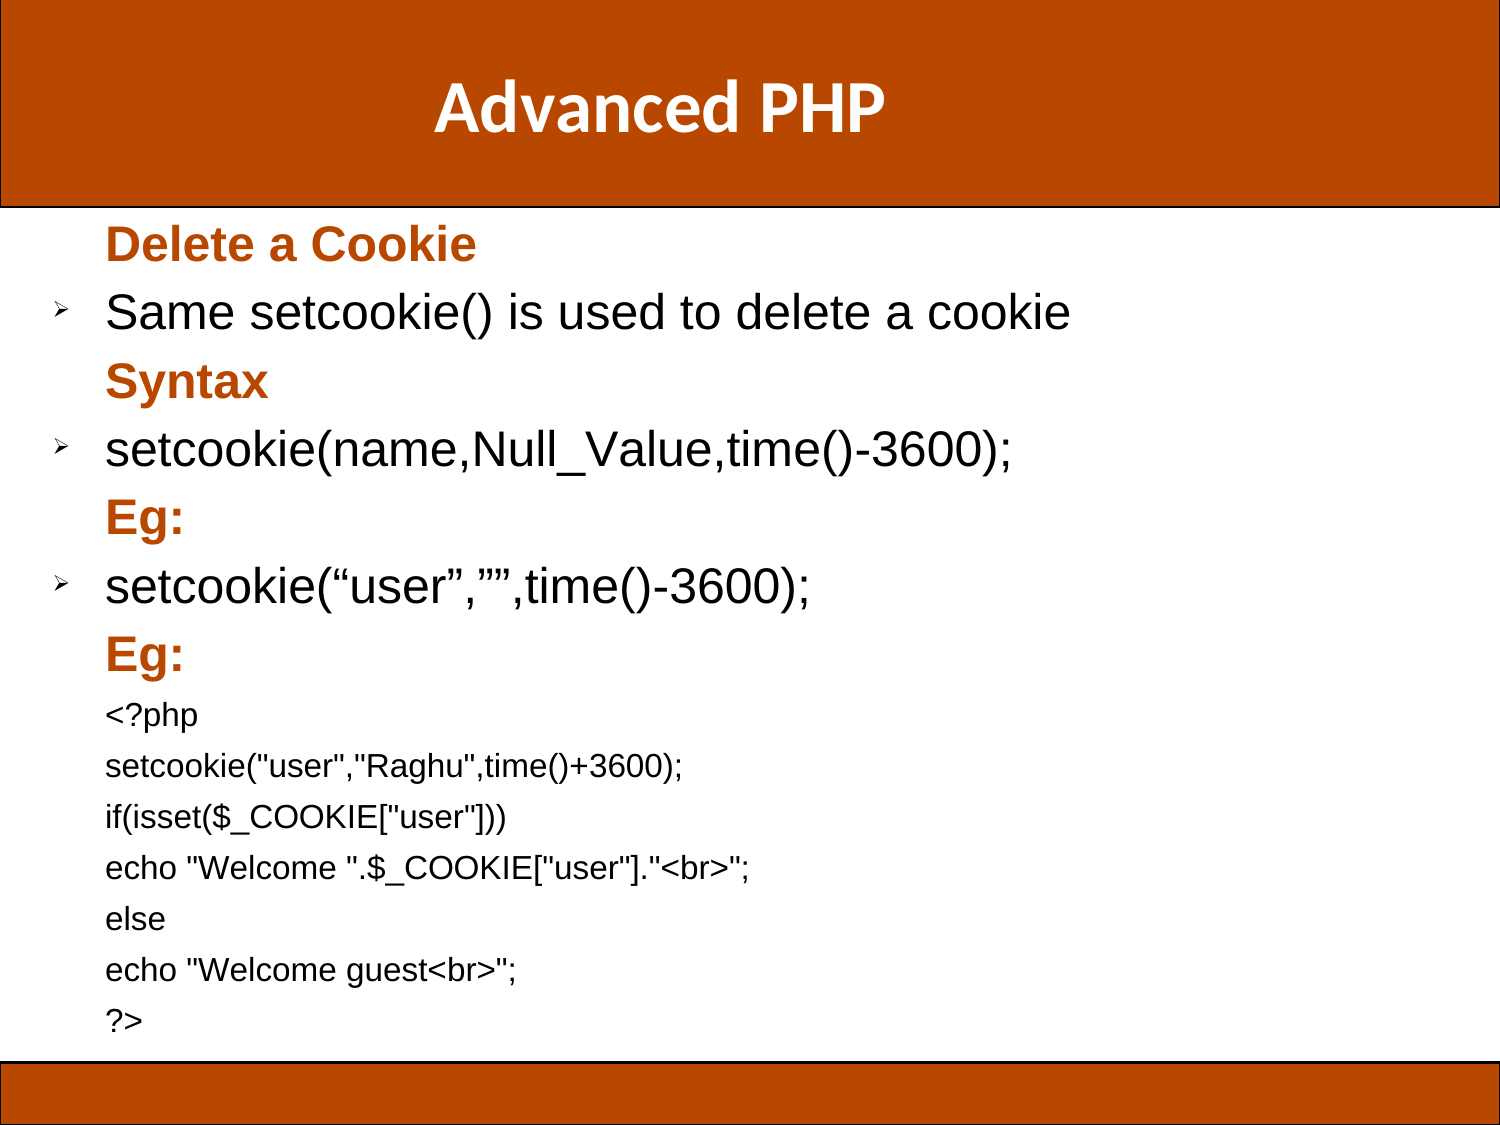

Advanced PHP
# Delete a Cookie
Same setcookie() is used to delete a cookie
Syntax
setcookie(name,Null_Value,time()-3600);
Eg:
setcookie(“user”,””,time()-3600);
Eg:
<?php
setcookie("user","Raghu",time()+3600);
if(isset($_COOKIE["user"]))
echo "Welcome ".$_COOKIE["user"]."<br>";
else
echo "Welcome guest<br>";
?>